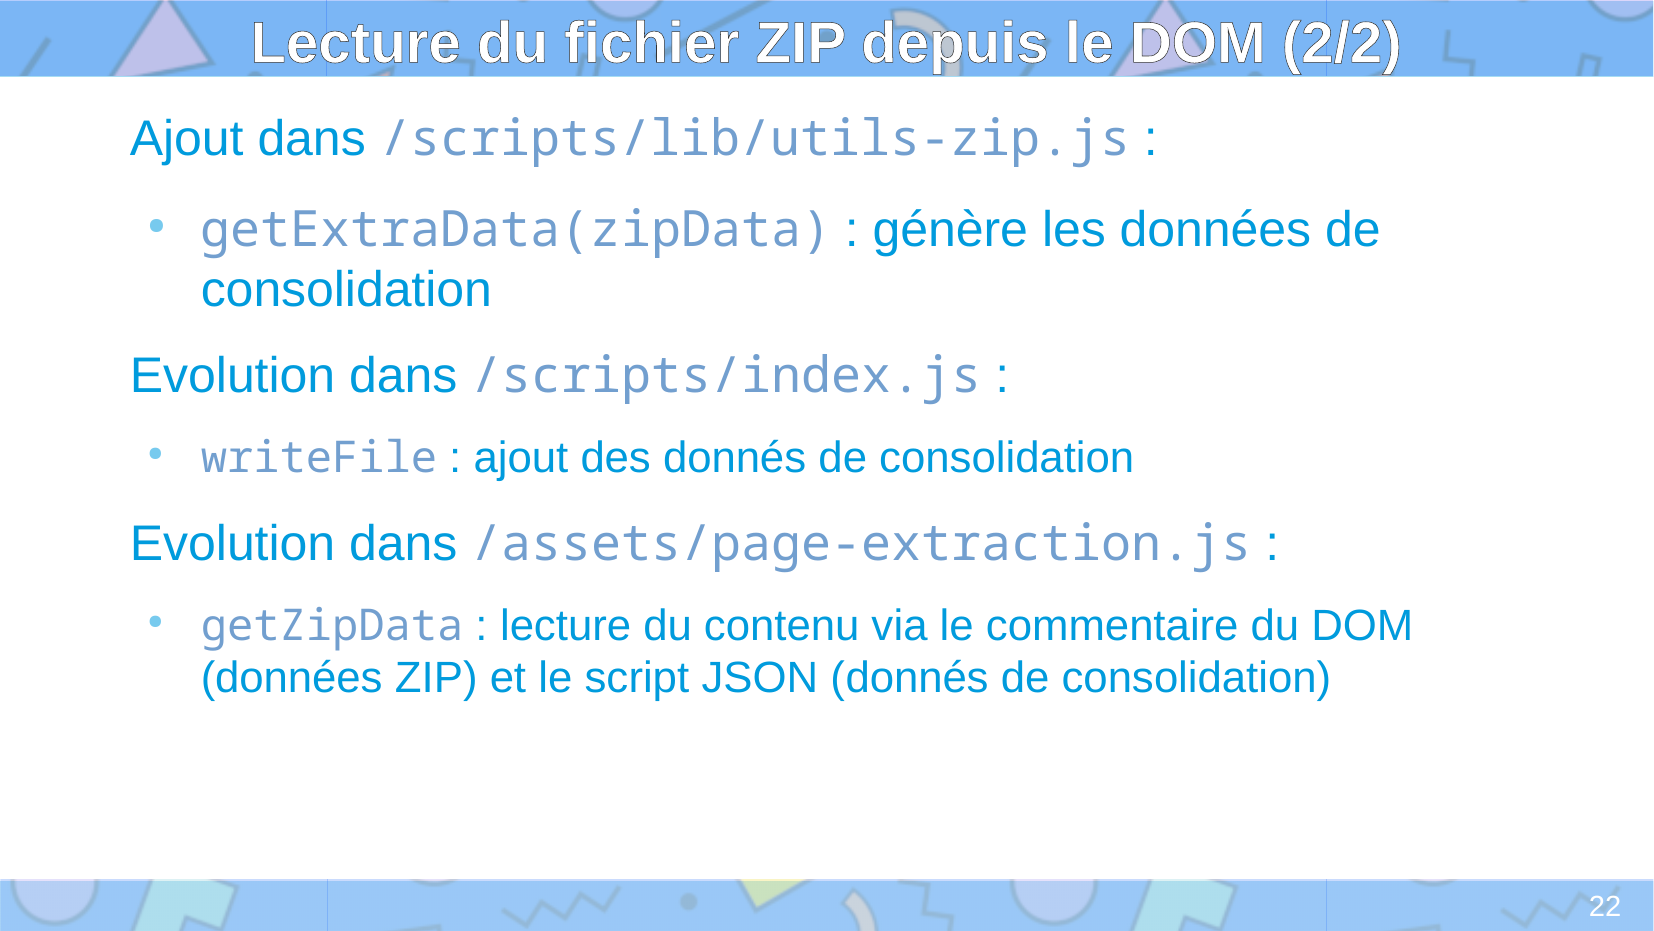

# Lecture du fichier ZIP depuis le DOM (2/2)
Ajout dans /scripts/lib/utils-zip.js :
getExtraData(zipData) : génère les données de consolidation
Evolution dans /scripts/index.js :
writeFile : ajout des donnés de consolidation
Evolution dans /assets/page-extraction.js :
getZipData : lecture du contenu via le commentaire du DOM (données ZIP) et le script JSON (donnés de consolidation)
22